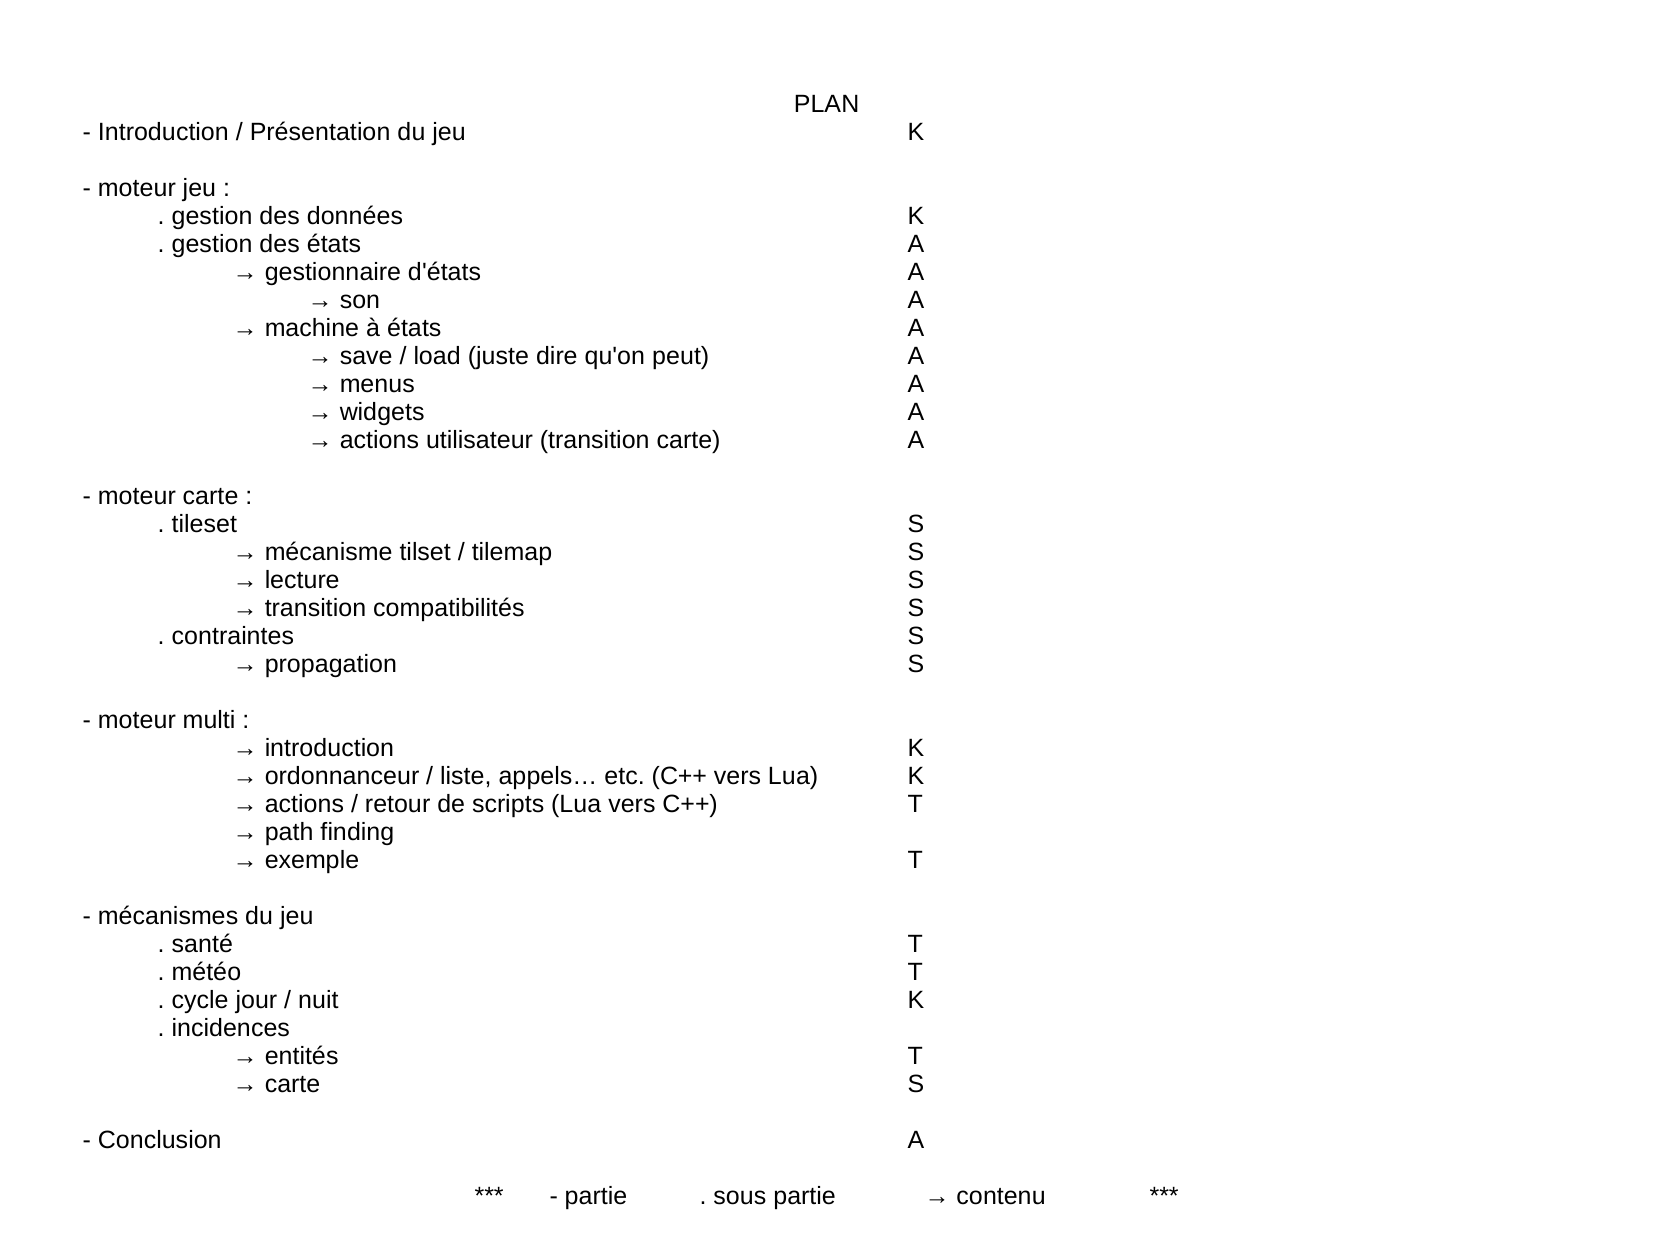

PLAN
- Introduction / Présentation du jeu						K
- moteur jeu :
	. gestion des données							K
	. gestion des états								A
		→ gestionnaire d'états						A
			→ son								A
		→ machine à états							A
			→ save / load (juste dire qu'on peut)			A
			→ menus							A
			→ widgets							A
			→ actions utilisateur (transition carte)			A
- moteur carte :
	. tileset									S
		→ mécanisme tilset / tilemap					S
		→ lecture								S
		→ transition compatibilités						S
	. contraintes									S
		→ propagation							S
- moteur multi :
		→ introduction							K
		→ ordonnanceur / liste, appels… etc. (C++ vers Lua)		K
		→ actions / retour de scripts (Lua vers C++)			T
		→ path finding
		→ exemple								T
- mécanismes du jeu
	. santé									T
	. météo									T
	. cycle jour / nuit								K
	. incidences
		→ entités								T
		→ carte								S
- Conclusion										A
***	- partie	. sous partie		→ contenu		***